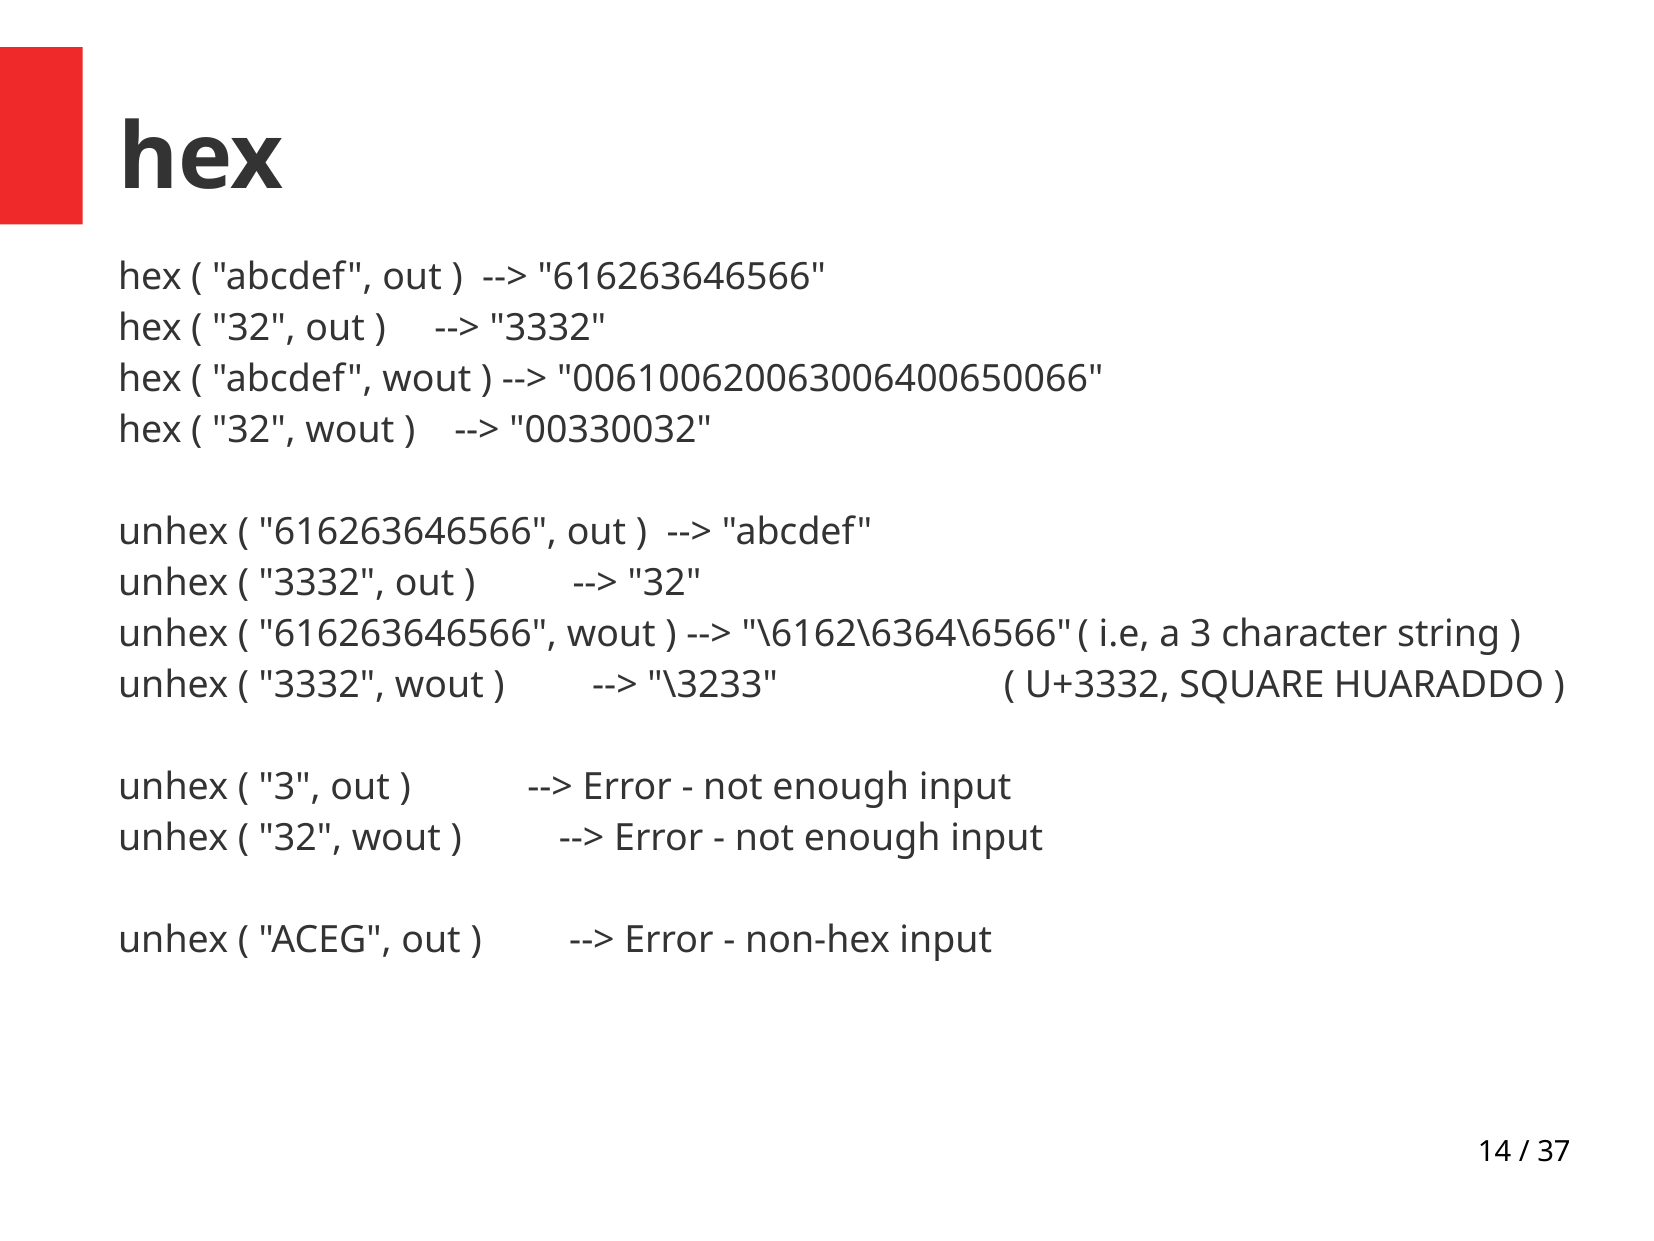

# hex
hex ( "abcdef", out ) --> "616263646566"
hex ( "32", out ) --> "3332"
hex ( "abcdef", wout ) --> "006100620063006400650066"
hex ( "32", wout ) --> "00330032"
unhex ( "616263646566", out ) --> "abcdef"
unhex ( "3332", out ) --> "32"
unhex ( "616263646566", wout ) --> "\6162\6364\6566"	( i.e, a 3 character string )
unhex ( "3332", wout ) --> "\3233"				( U+3332, SQUARE HUARADDO )
unhex ( "3", out ) --> Error - not enough input
unhex ( "32", wout ) --> Error - not enough input
unhex ( "ACEG", out ) --> Error - non-hex input
14